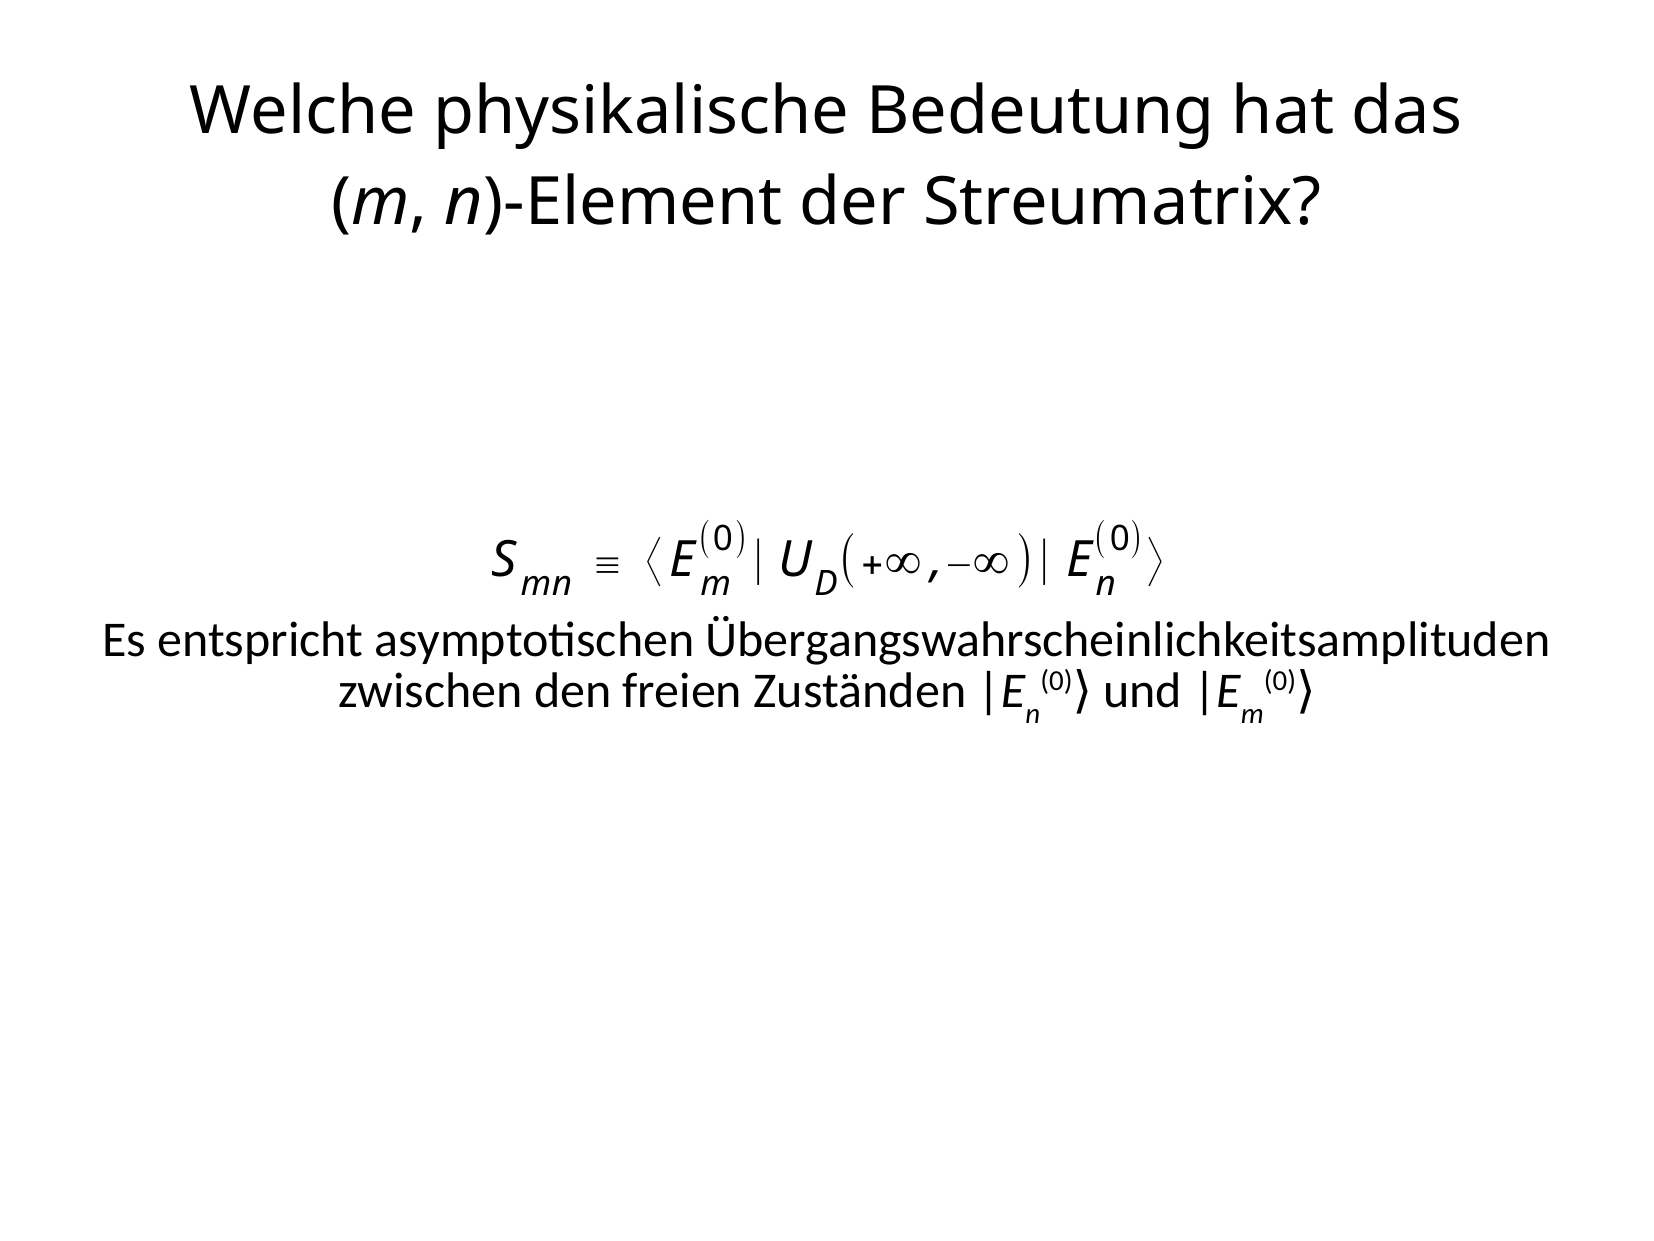

# Welche physikalische Bedeutung hat das (m, n)‑Element der Streumatrix?
Es entspricht asymptotischen Übergangswahrscheinlichkeitsamplituden zwischen den freien Zuständen |En(0)⟩ und |Em(0)⟩